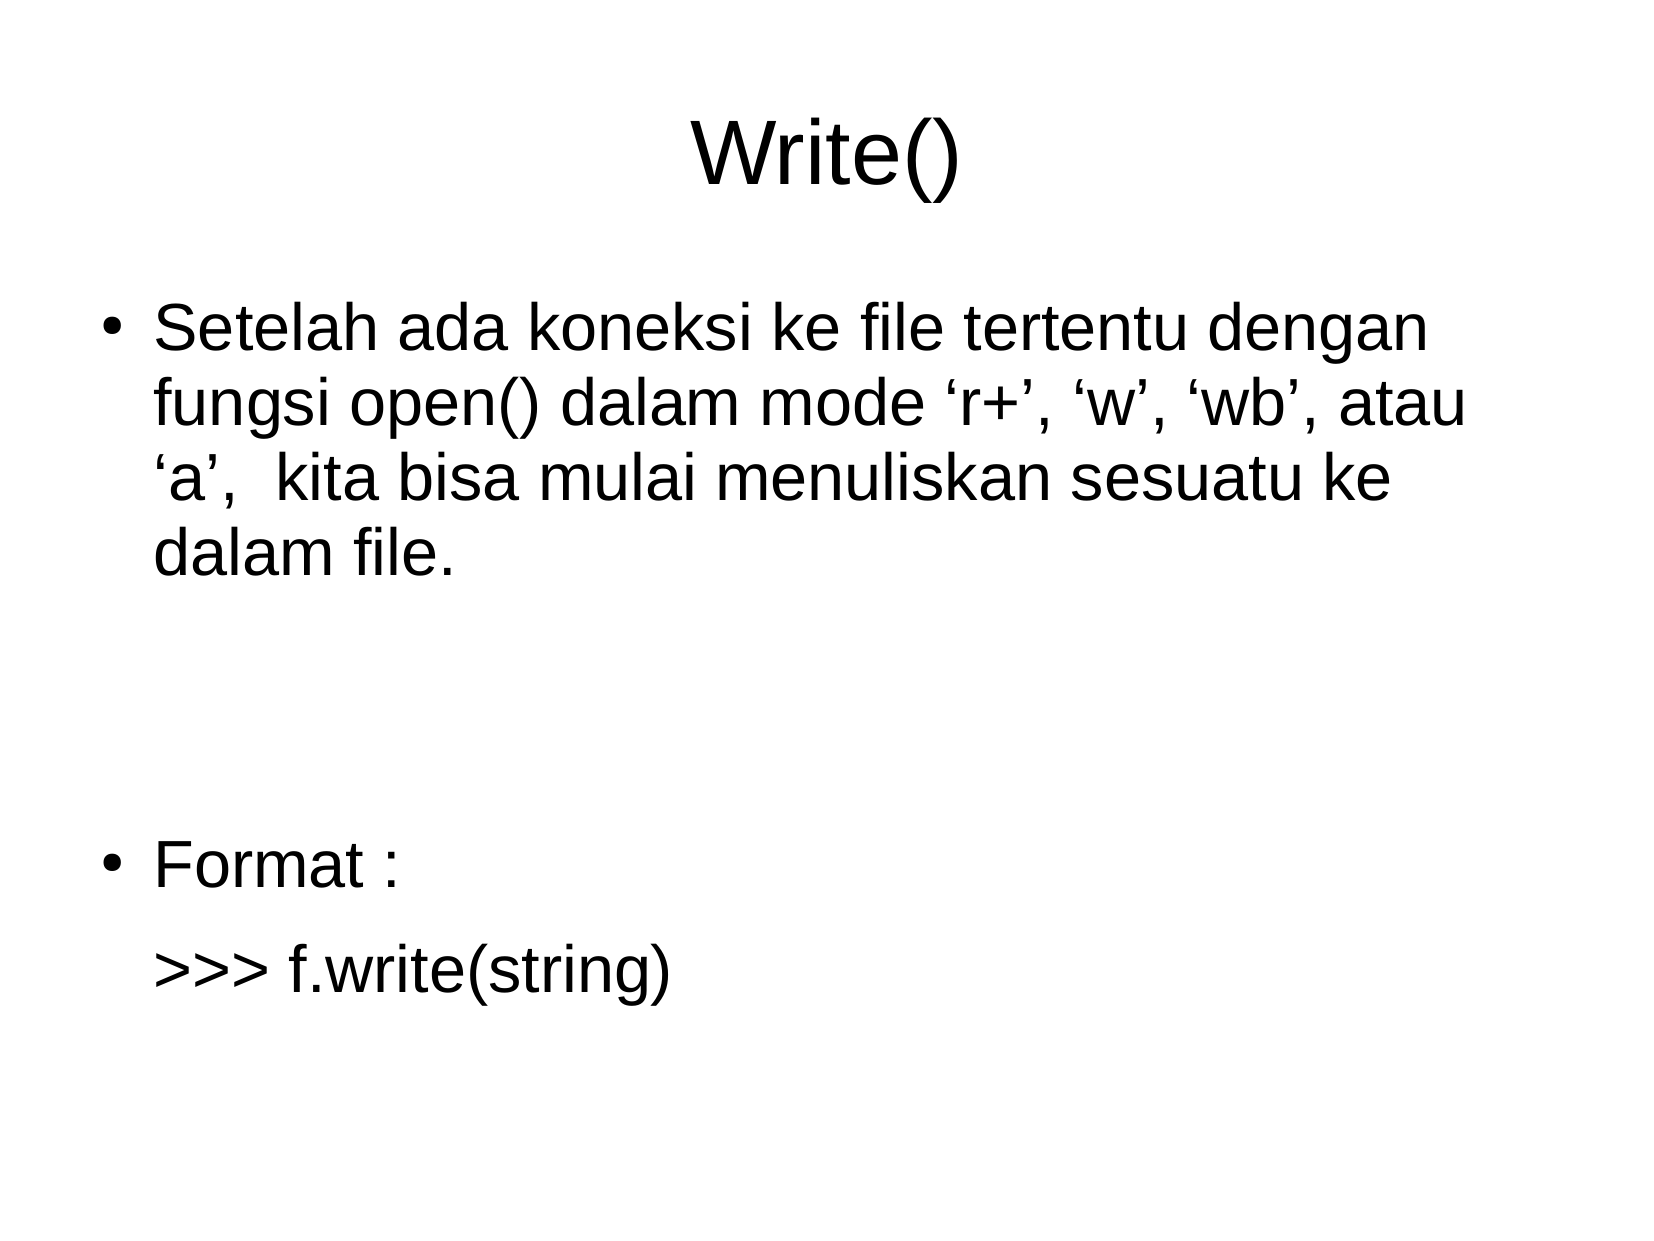

# Write()
Setelah ada koneksi ke file tertentu dengan fungsi open() dalam mode ‘r+’, ‘w’, ‘wb’, atau ‘a’, kita bisa mulai menuliskan sesuatu ke dalam file.
Format :
>>> f.write(string)